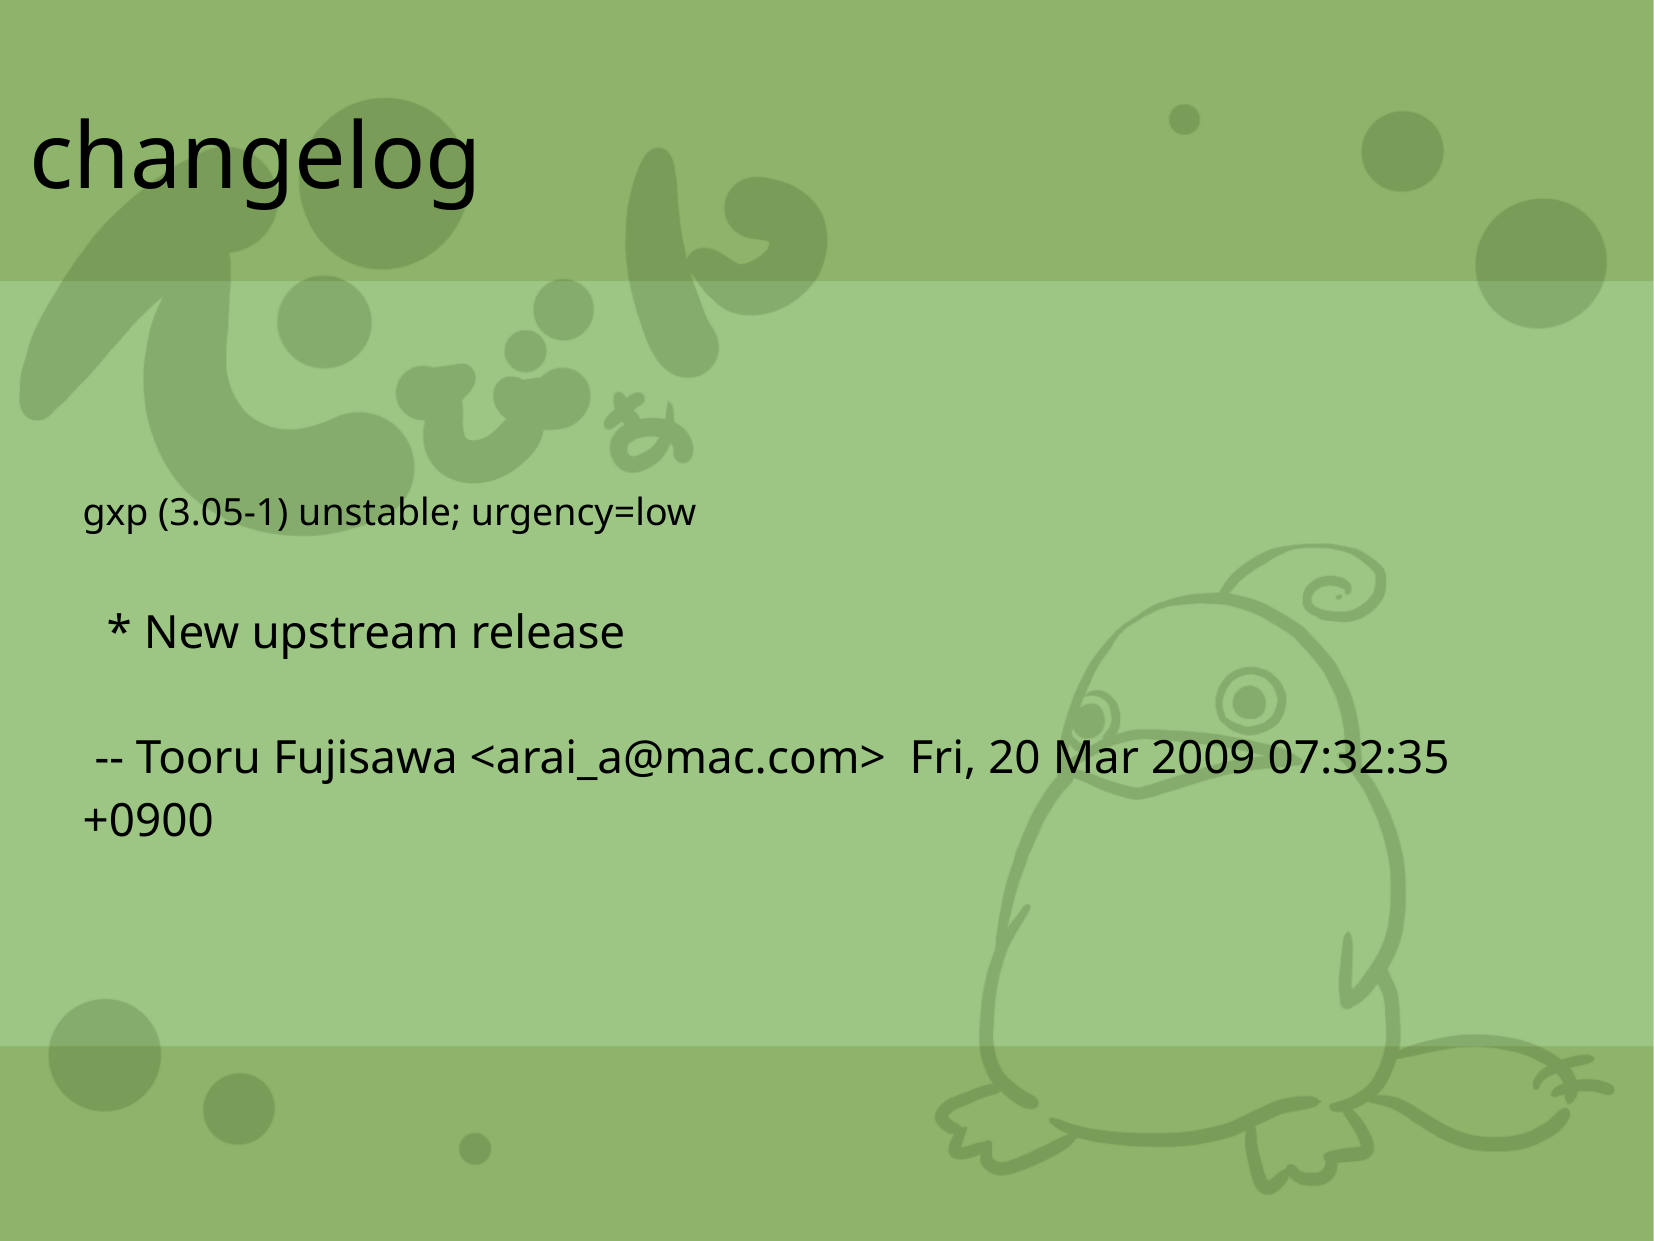

# changelog
gxp (3.05-1) unstable; urgency=low
 * New upstream release
 -- Tooru Fujisawa <arai_a@mac.com> Fri, 20 Mar 2009 07:32:35 +0900